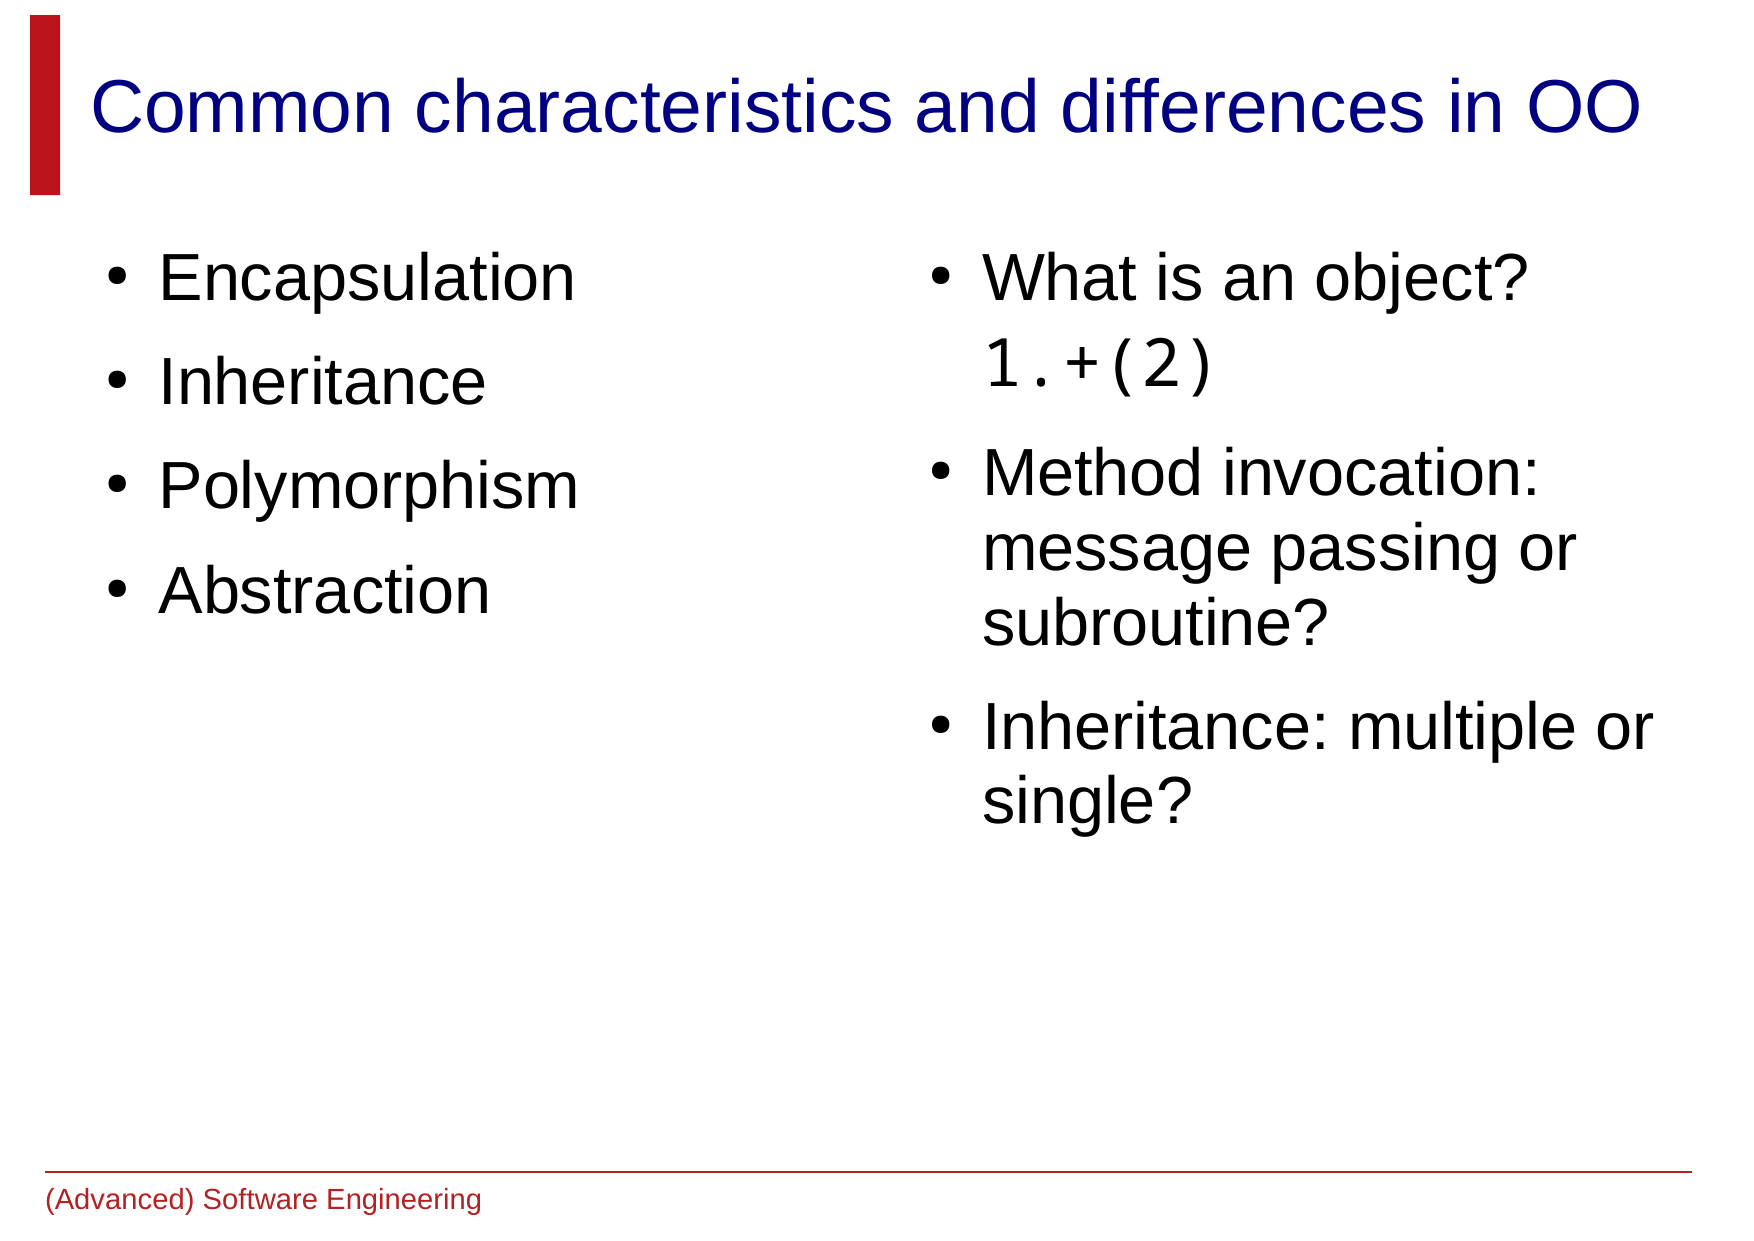

# Common characteristics and differences in OO
Encapsulation
Inheritance
Polymorphism
Abstraction
What is an object? 1.+(2)
Method invocation:
message passing or subroutine?
Inheritance: multiple or single?
(Advanced) Software Engineering